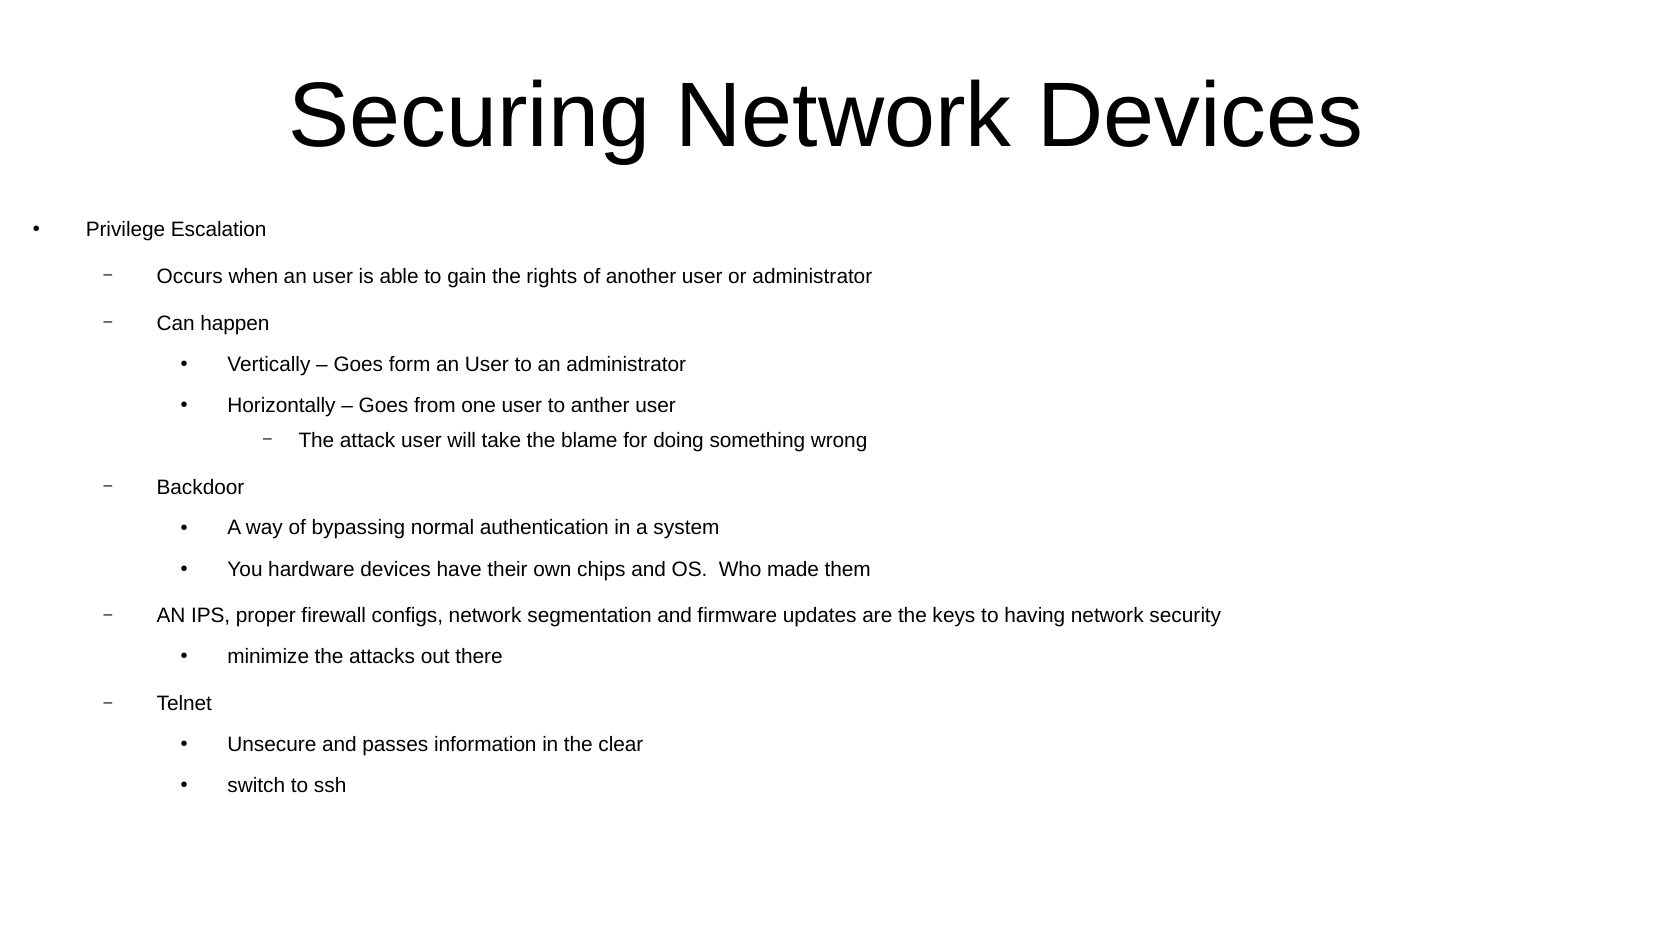

# Securing Network Devices
Privilege Escalation
Occurs when an user is able to gain the rights of another user or administrator
Can happen
Vertically – Goes form an User to an administrator
Horizontally – Goes from one user to anther user
The attack user will take the blame for doing something wrong
Backdoor
A way of bypassing normal authentication in a system
You hardware devices have their own chips and OS. Who made them
AN IPS, proper firewall configs, network segmentation and firmware updates are the keys to having network security
minimize the attacks out there
Telnet
Unsecure and passes information in the clear
switch to ssh